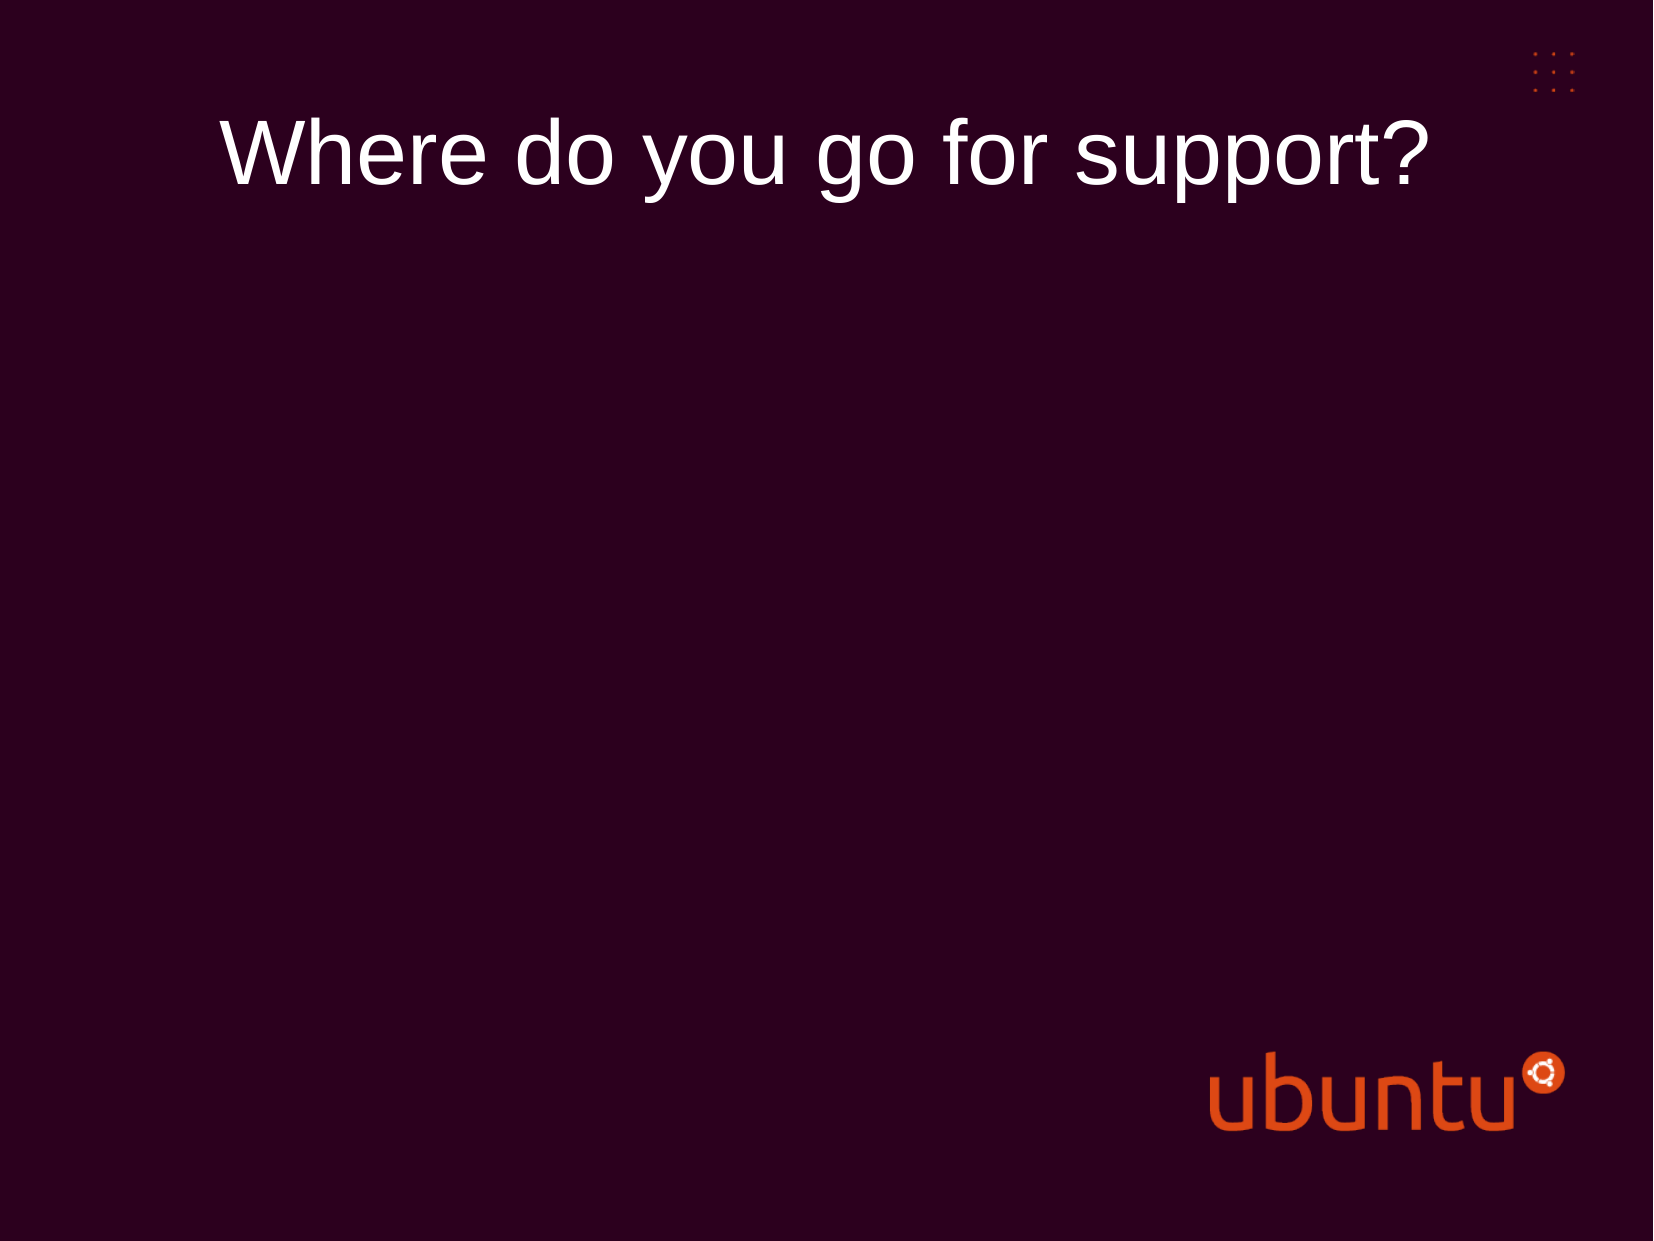

# Where do you go for support?